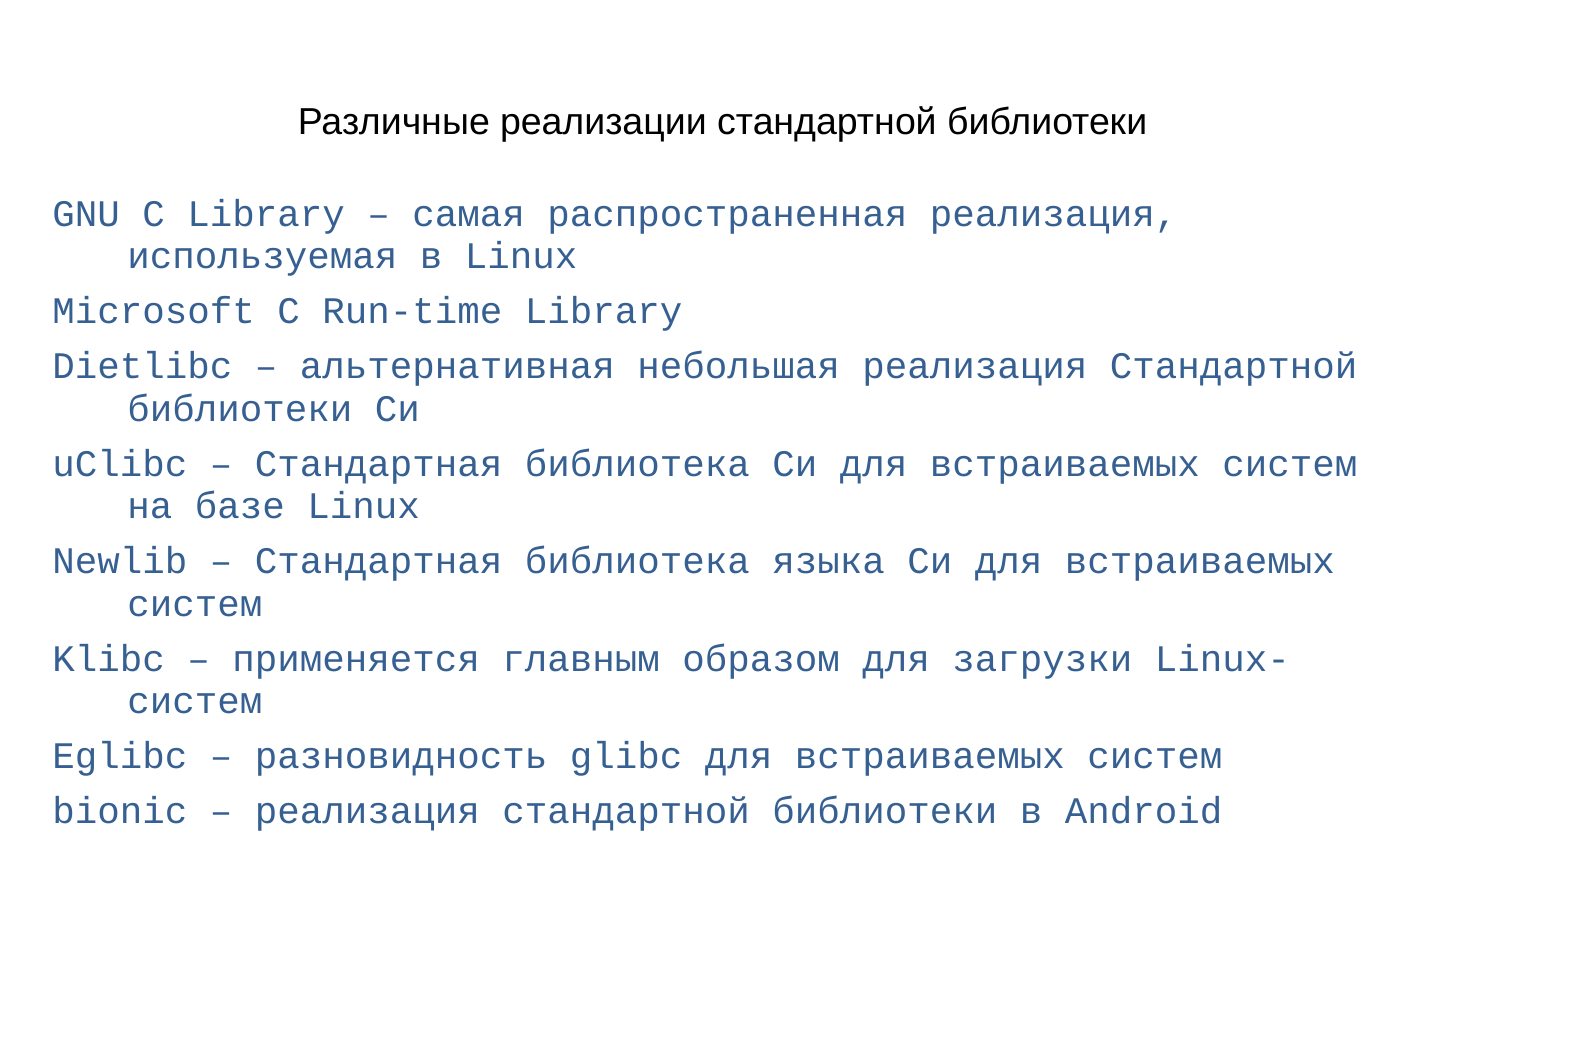

Различные реализации стандартной библиотеки
GNU C Library – самая распространенная реализация, используемая в Linux
Microsoft C Run-time Library
Dietlibc – альтернативная небольшая реализация Стандартной библиотеки Си
uClibc – Стандартная библиотека Си для встраиваемых систем на базе Linux
Newlib – Стандартная библиотека языка Си для встраиваемых систем
Klibc – применяется главным образом для загрузки Linux-систем
Eglibc – разновидность glibc для встраиваемых систем
bionic – реализация стандартной библиотеки в Android